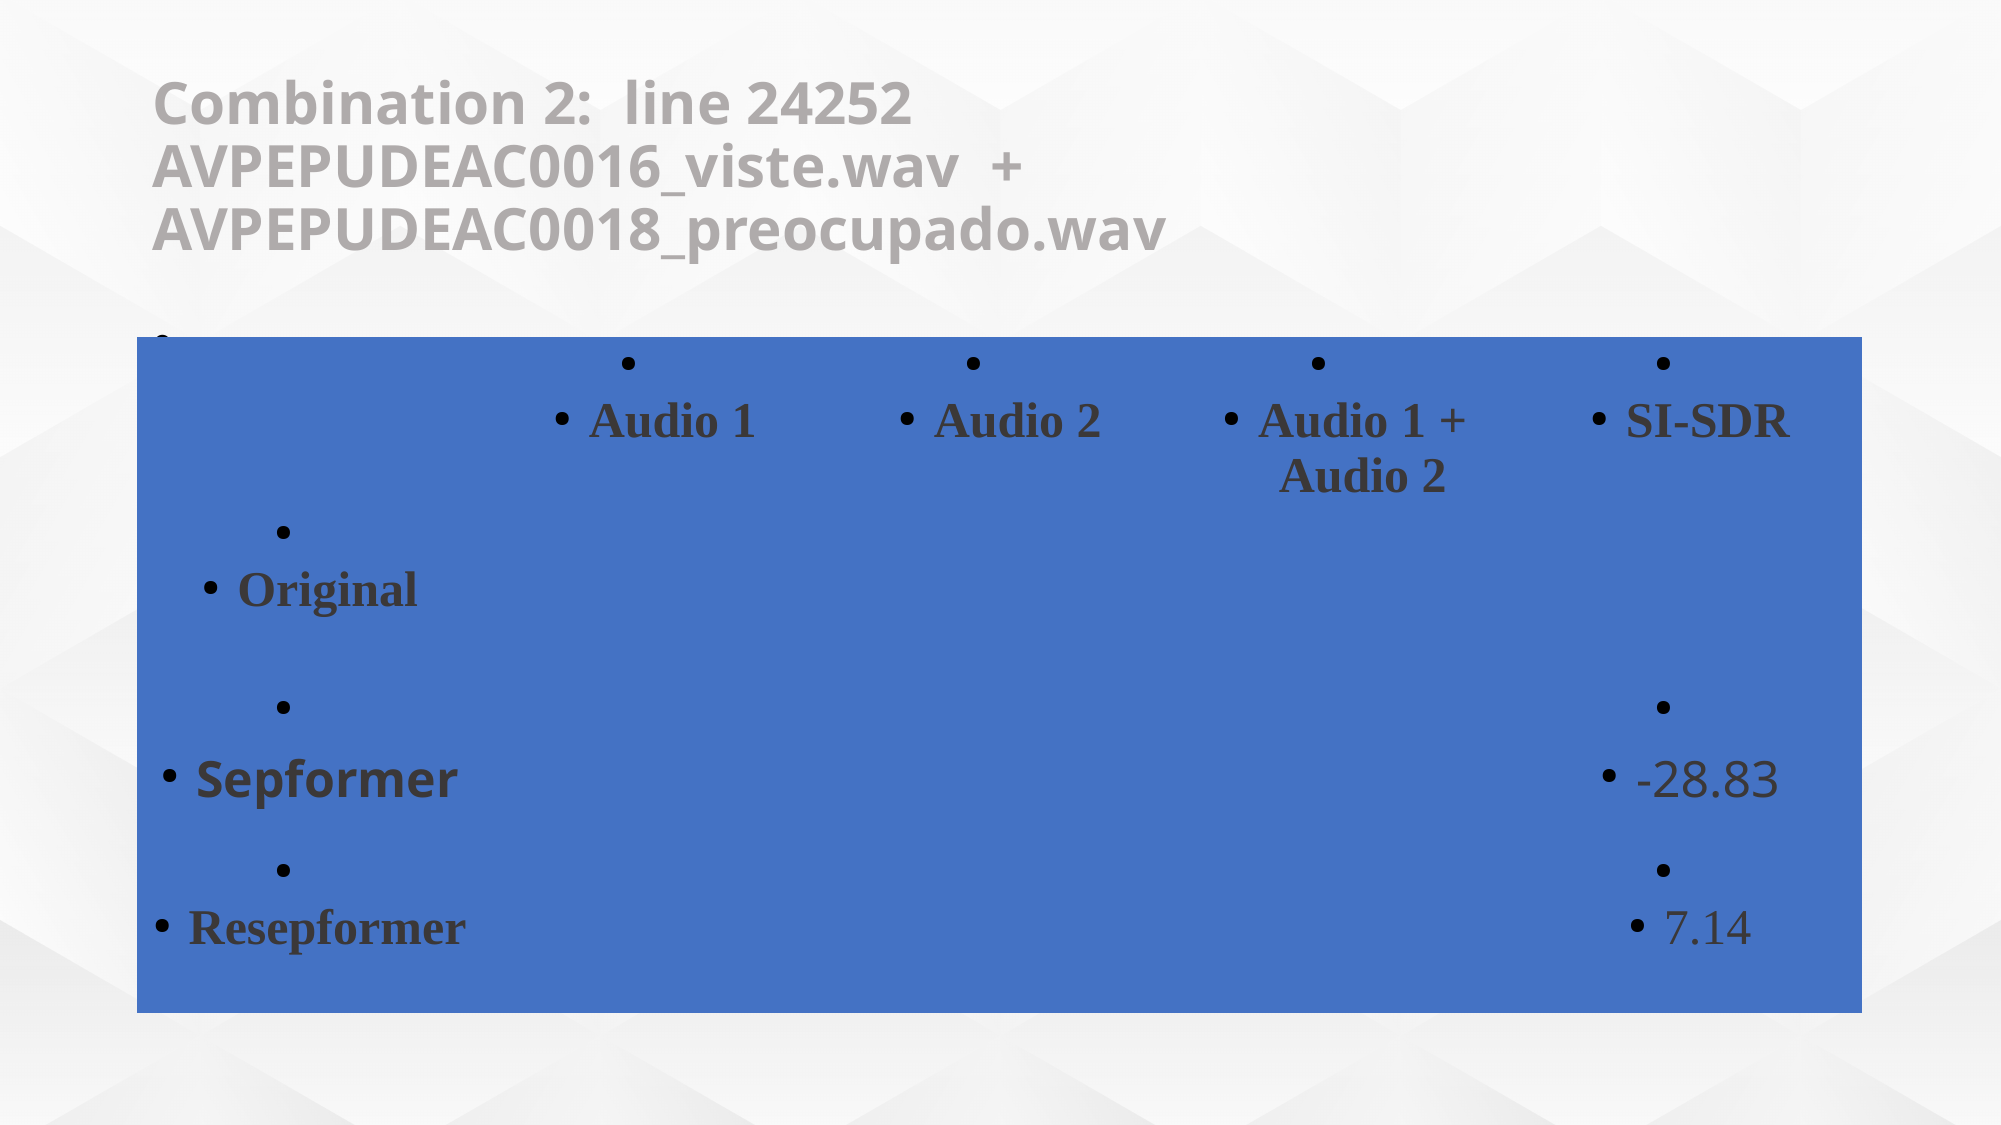

# Combination 2: line 24252 AVPEPUDEAC0016_viste.wav + AVPEPUDEAC0018_preocupado.wav
| | Audio 1 | Audio 2 | Audio 1 + Audio 2 | SI-SDR |
| --- | --- | --- | --- | --- |
| Original | | | | |
| Sepformer | | | | -28.83 |
| Resepformer | | | | 7.14 |